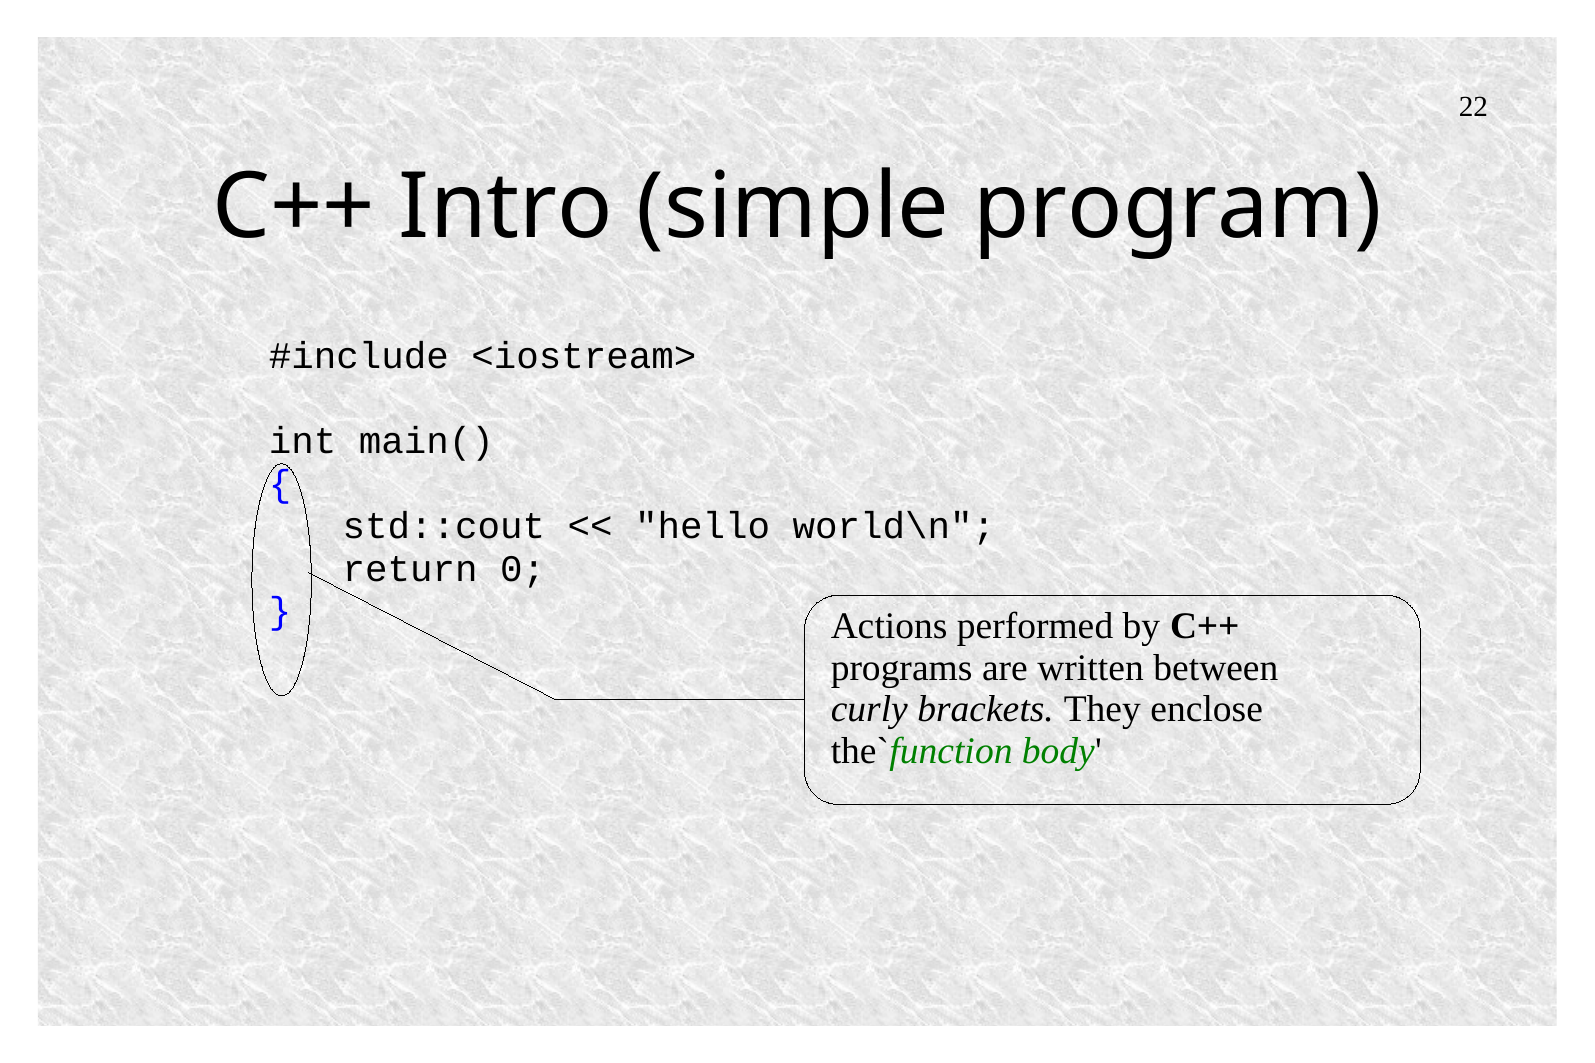

22
# C++ Intro (simple program)
#include <iostream>
int main()
{
	std::cout << "hello world\n";
	return 0;
}
Actions performed by C++
programs are written between
curly brackets. They enclose
the`function body'